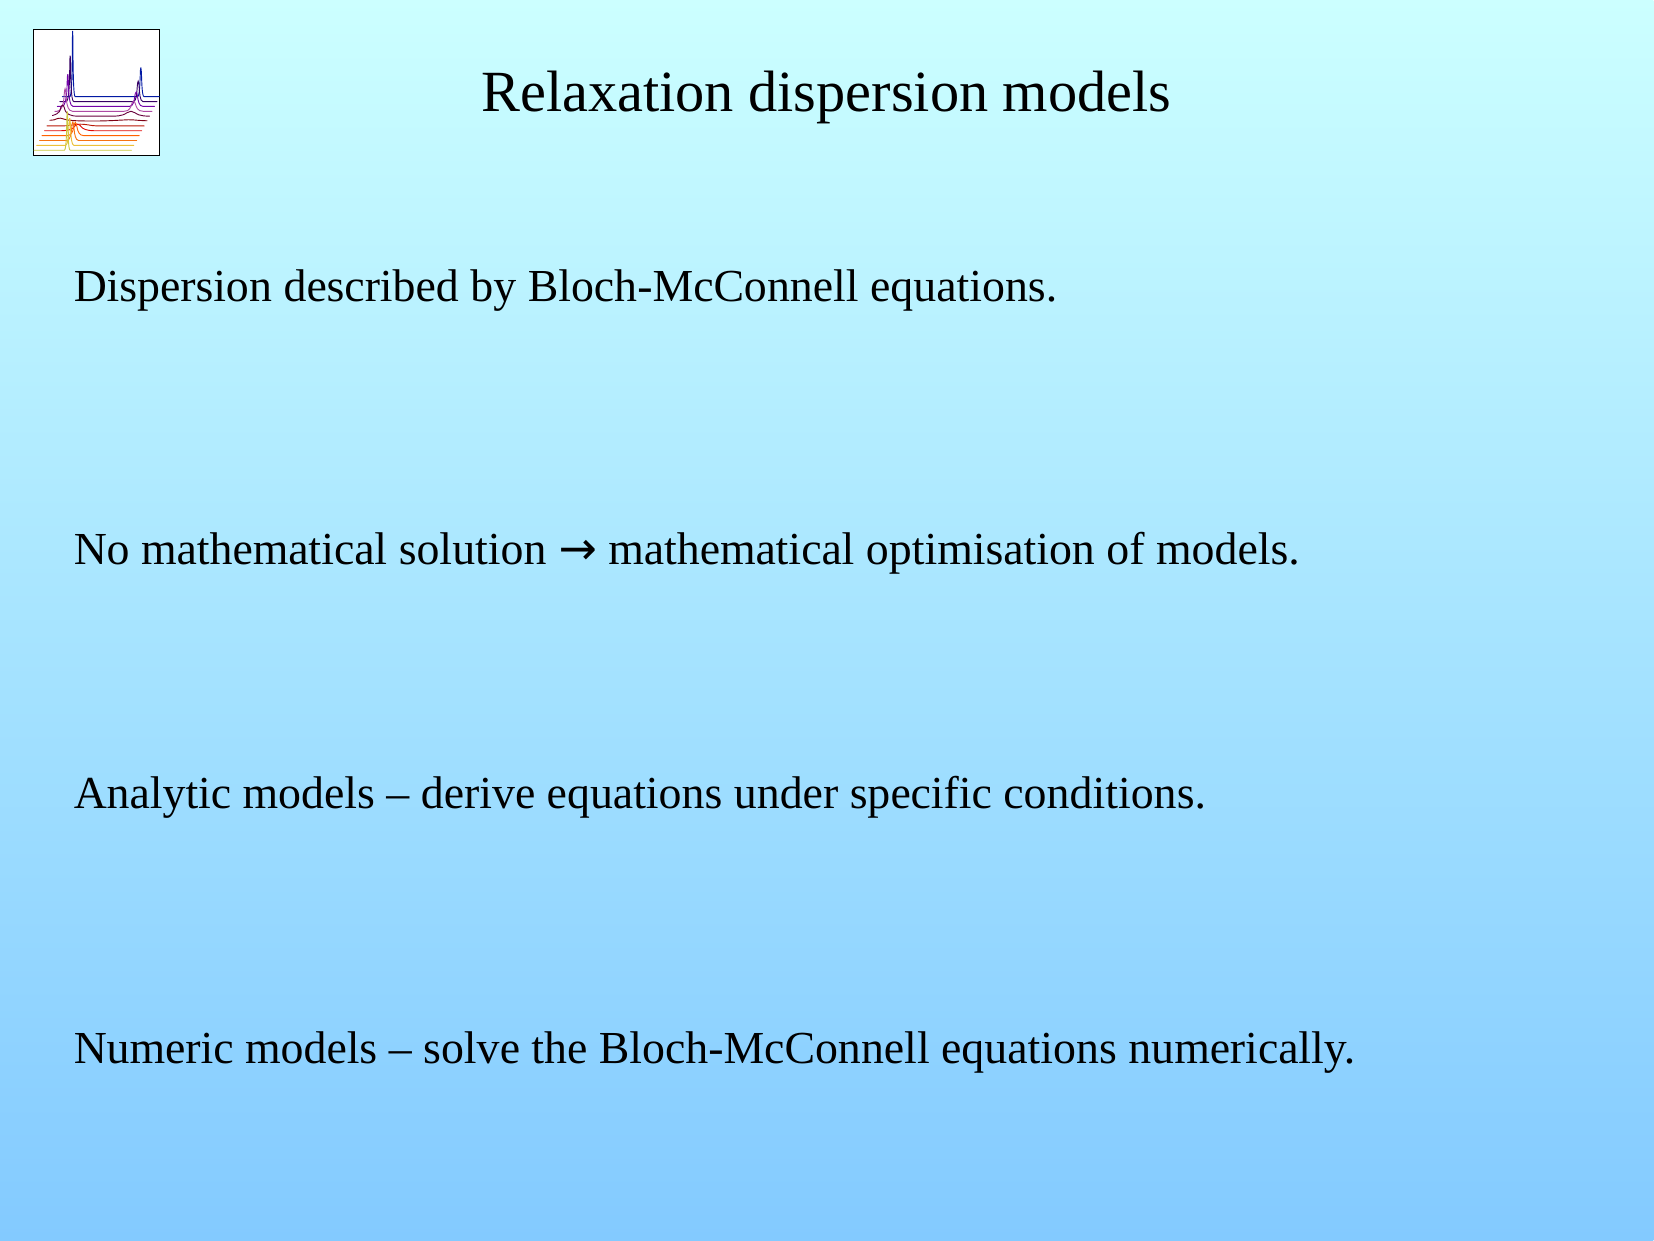

# Relaxation dispersion models
Dispersion described by Bloch-McConnell equations.
No mathematical solution → mathematical optimisation of models.
Analytic models – derive equations under specific conditions.
Numeric models – solve the Bloch-McConnell equations numerically.